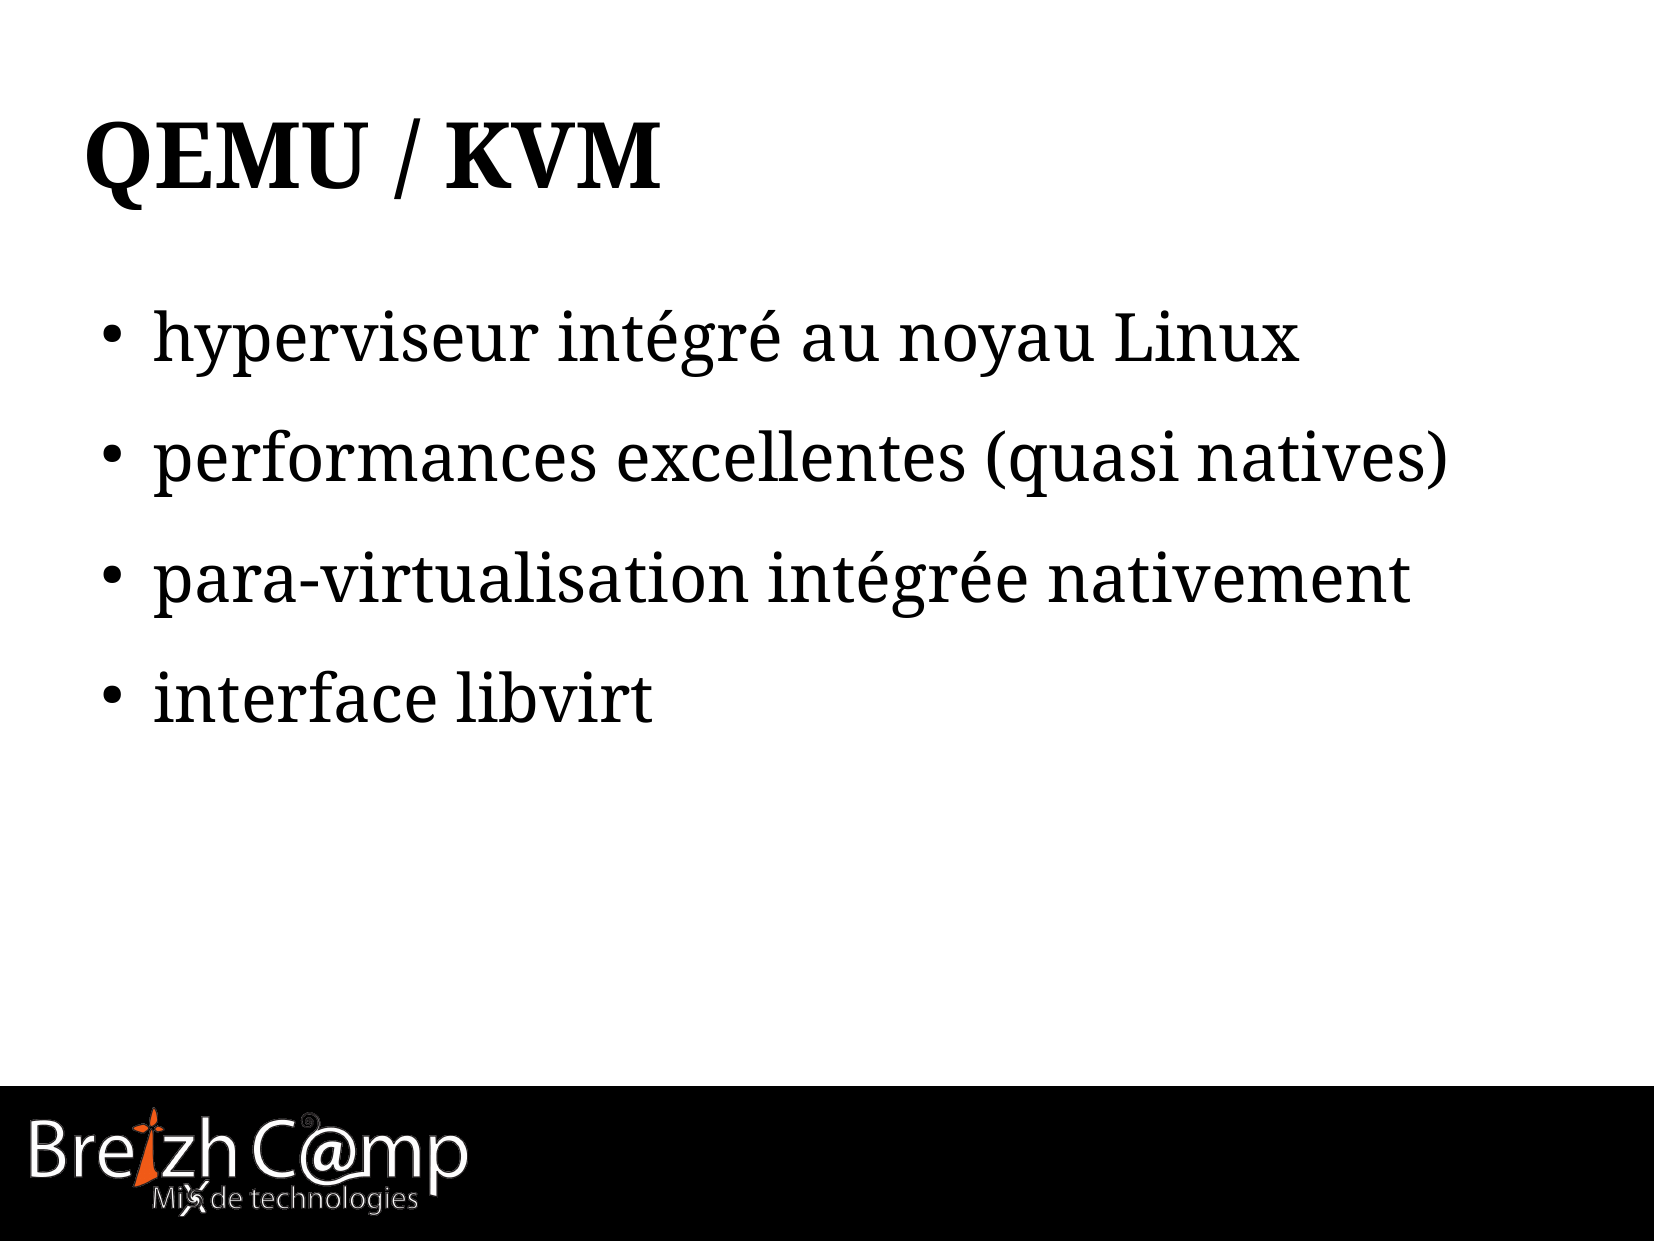

# QEMU / KVM
hyperviseur intégré au noyau Linux
performances excellentes (quasi natives)
para-virtualisation intégrée nativement
interface libvirt
34